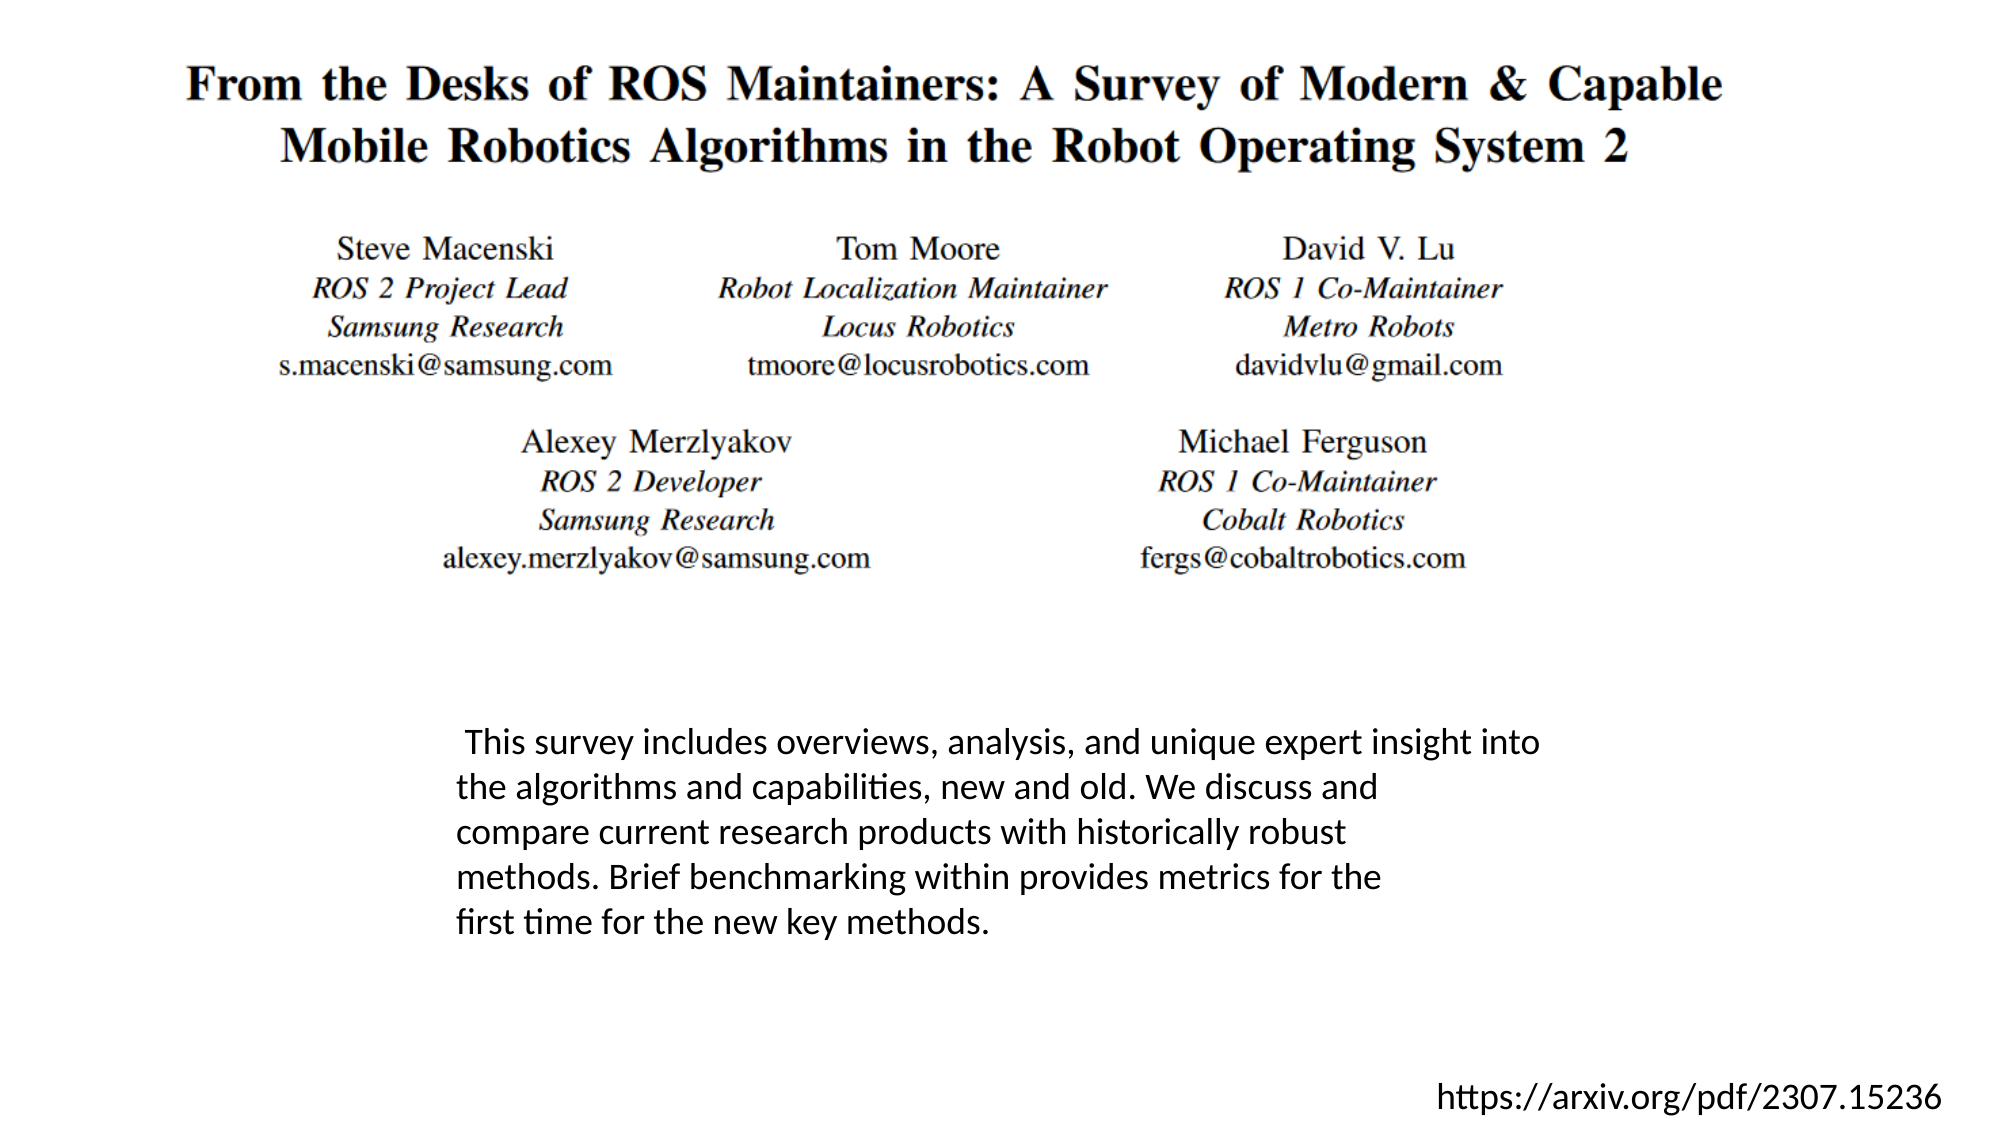

This survey includes overviews, analysis, and unique expert insight into
the algorithms and capabilities, new and old. We discuss and
compare current research products with historically robust
methods. Brief benchmarking within provides metrics for the
first time for the new key methods.
https://arxiv.org/pdf/2307.15236